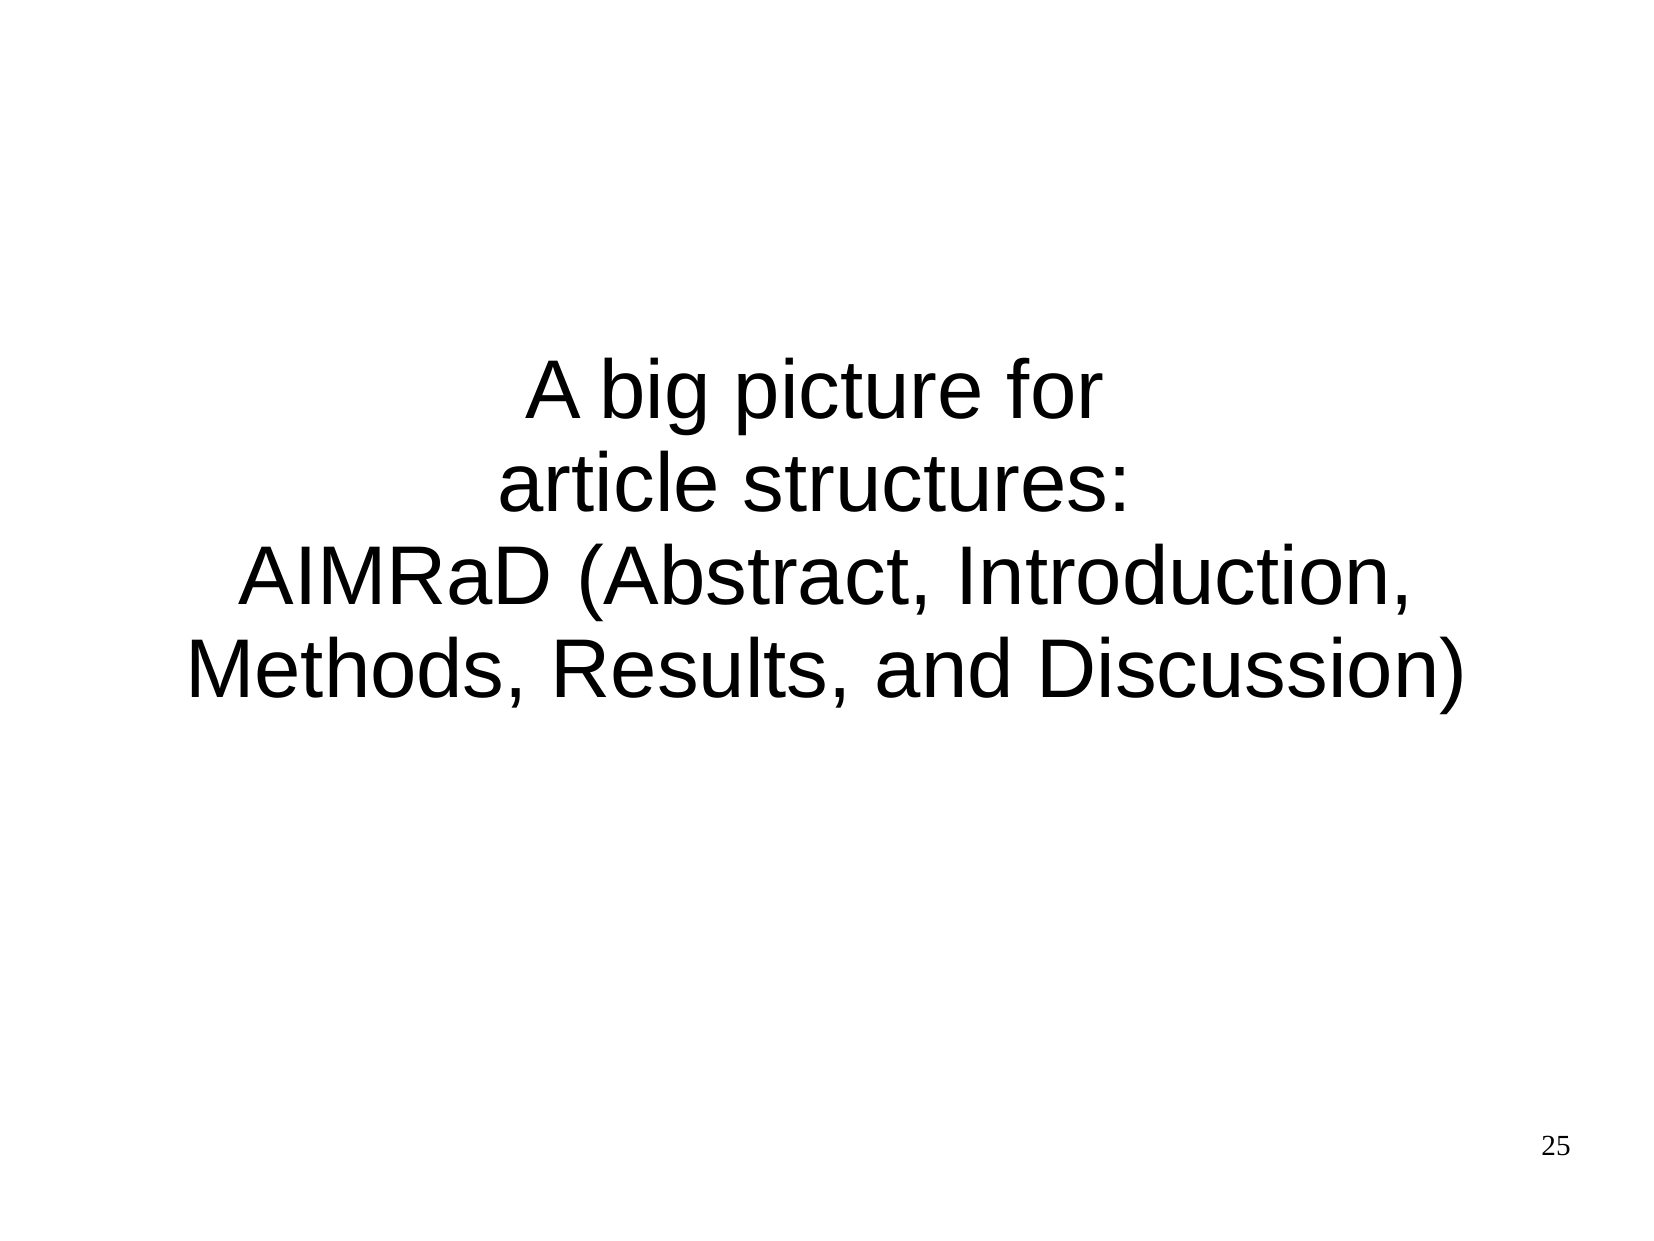

# A big picture for
article structures:
AIMRaD (Abstract, Introduction, Methods, Results, and Discussion)
25